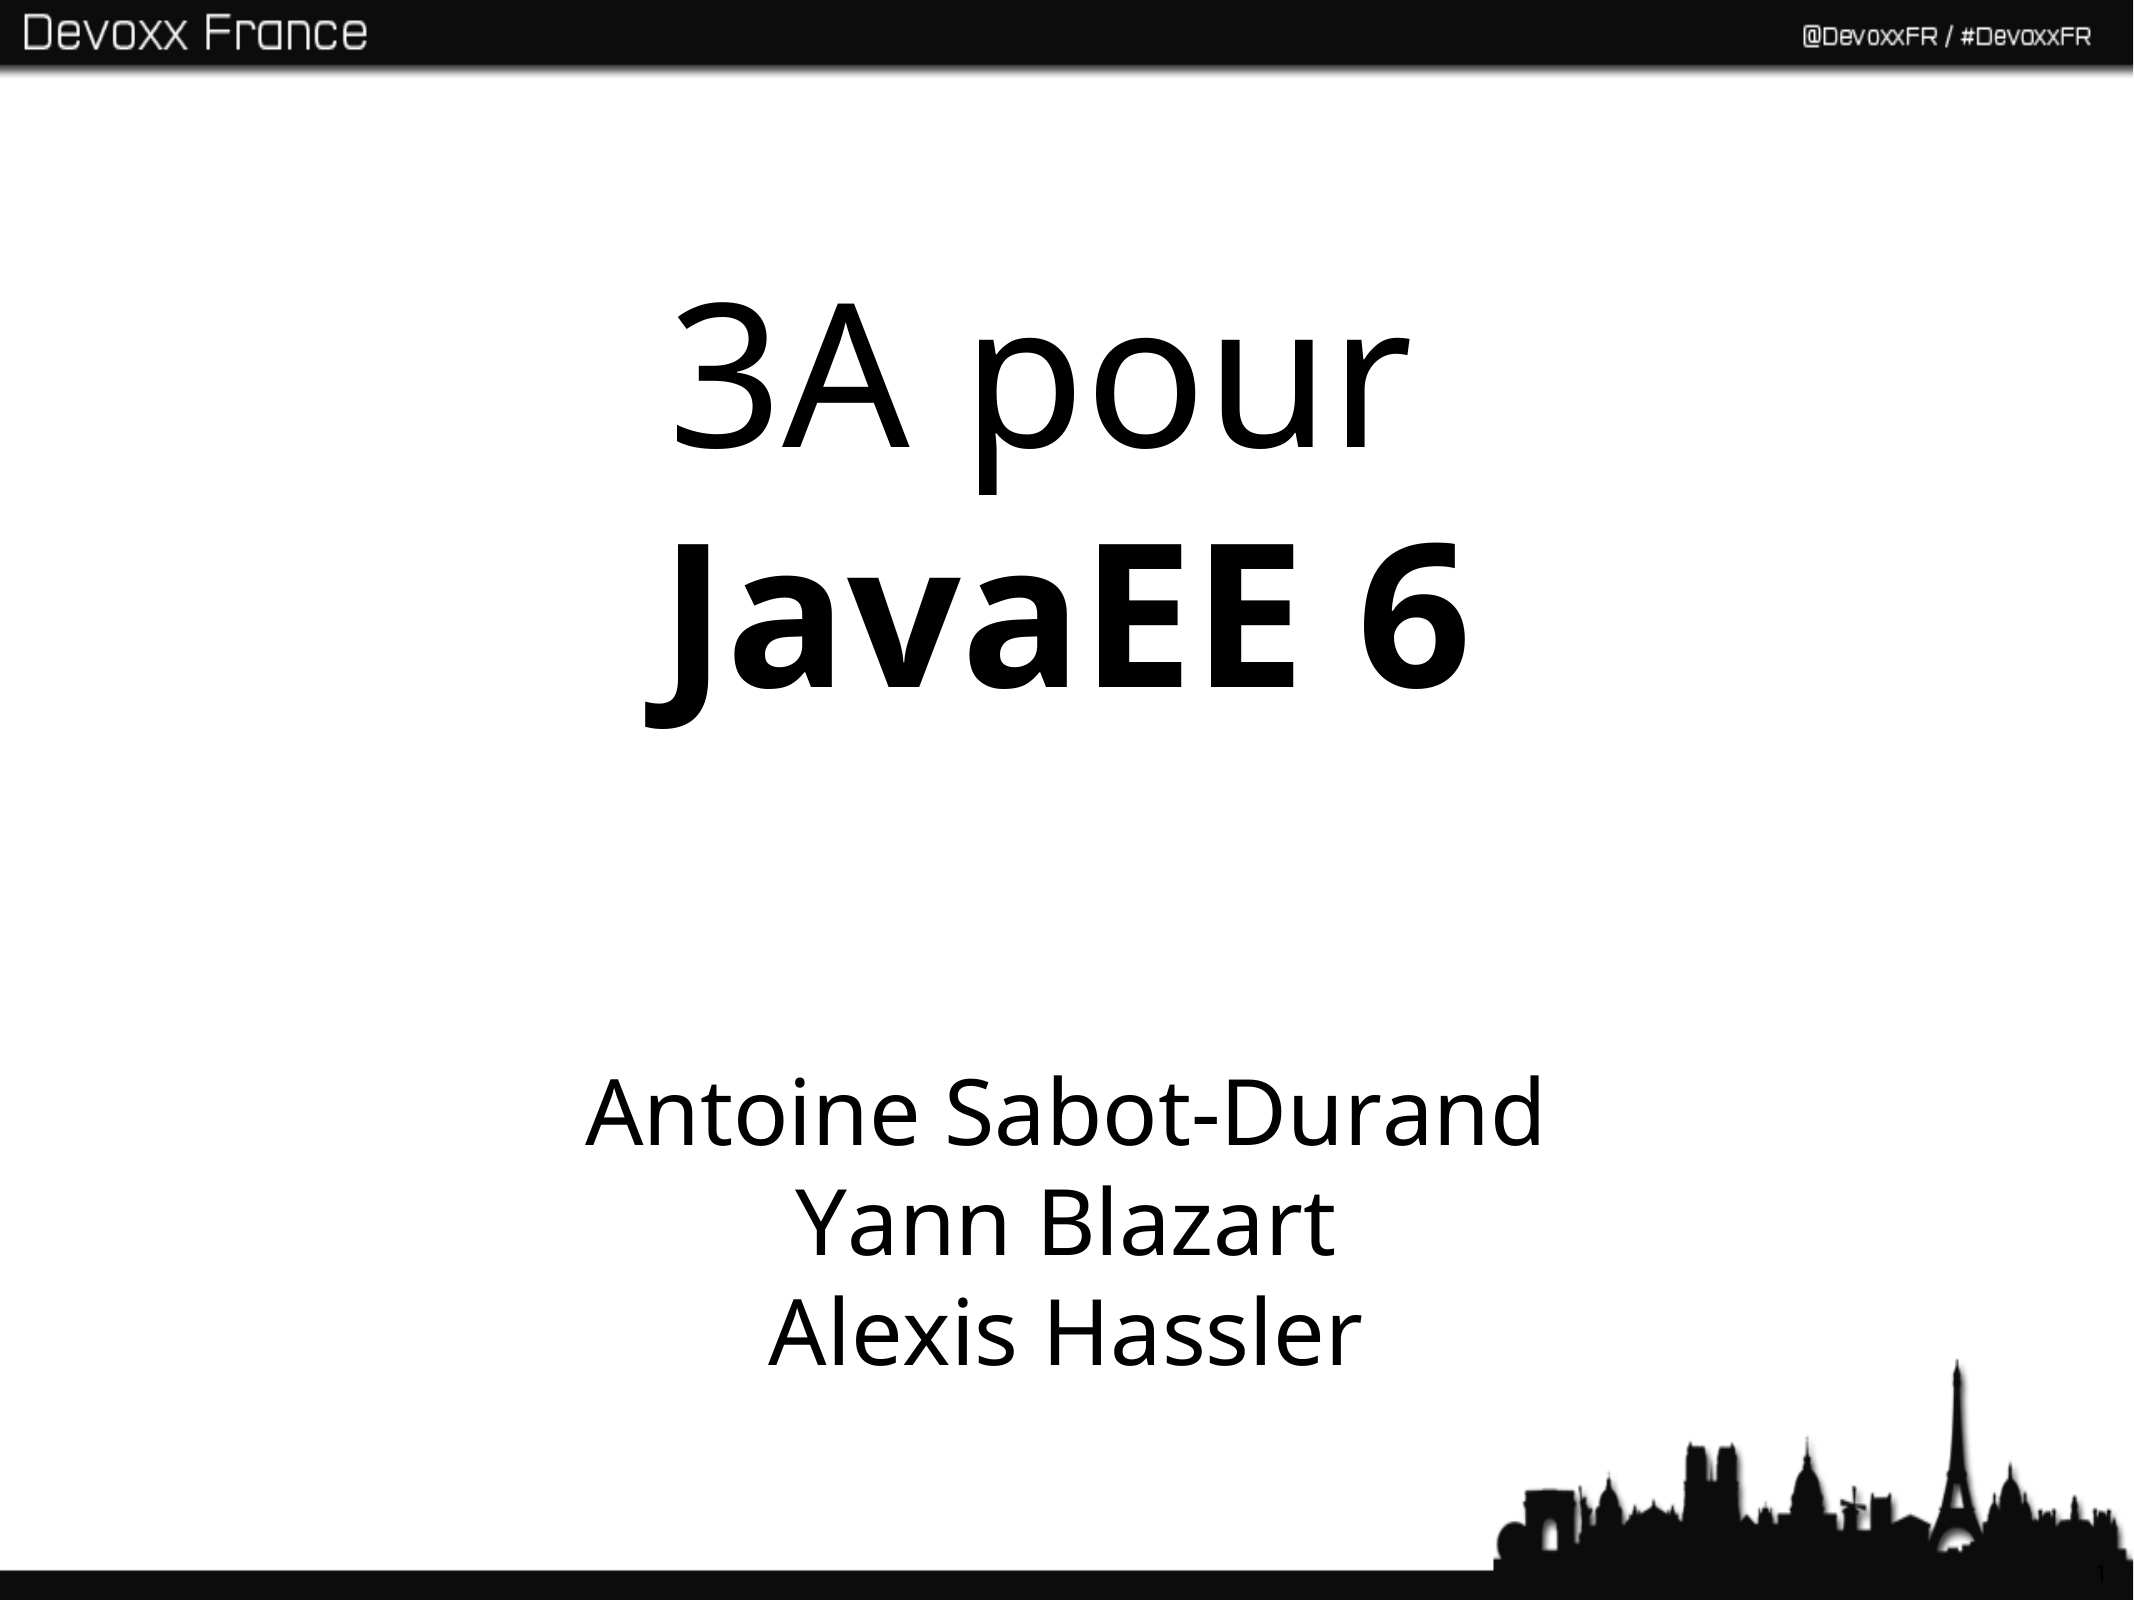

# 3A pour JavaEE 6
Antoine Sabot-Durand
Yann Blazart
Alexis Hassler
1